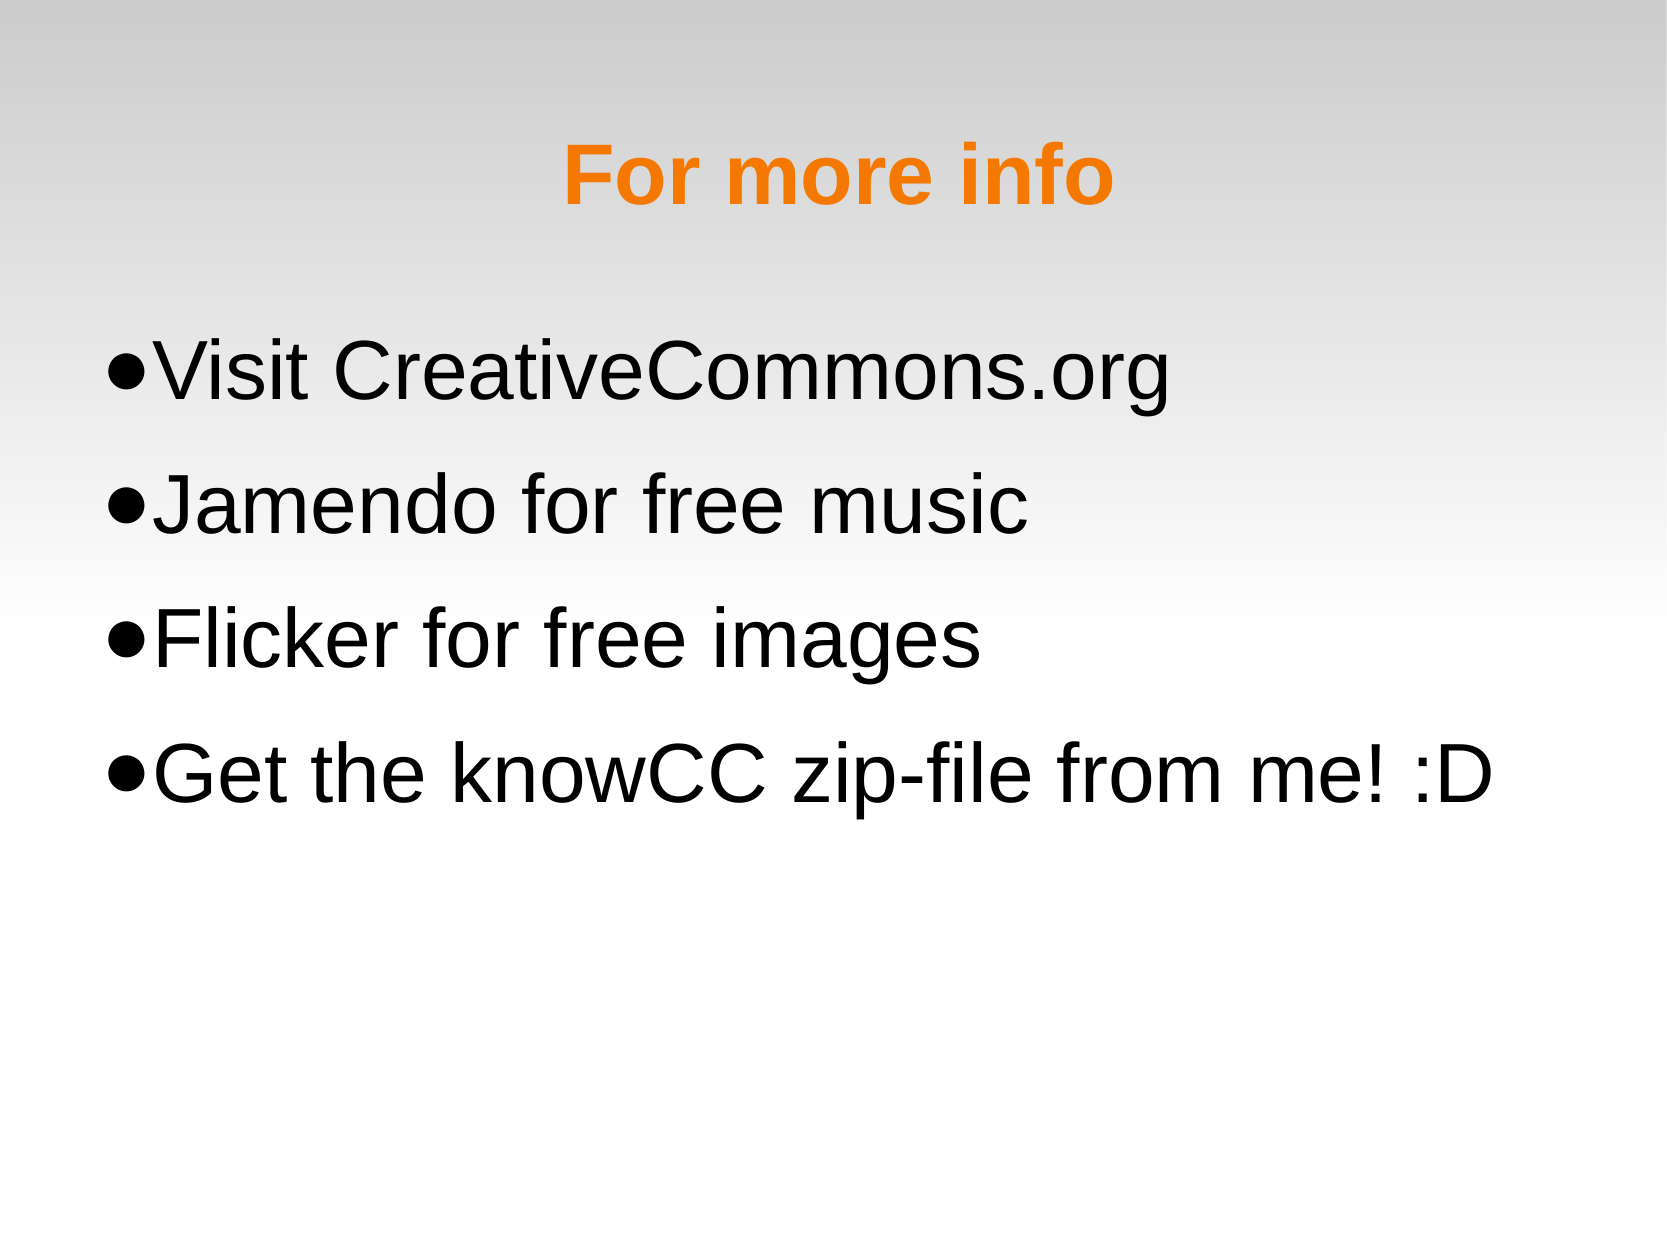

# For more info
Visit CreativeCommons.org
Jamendo for free music
Flicker for free images
Get the knowCC zip-file from me! :D